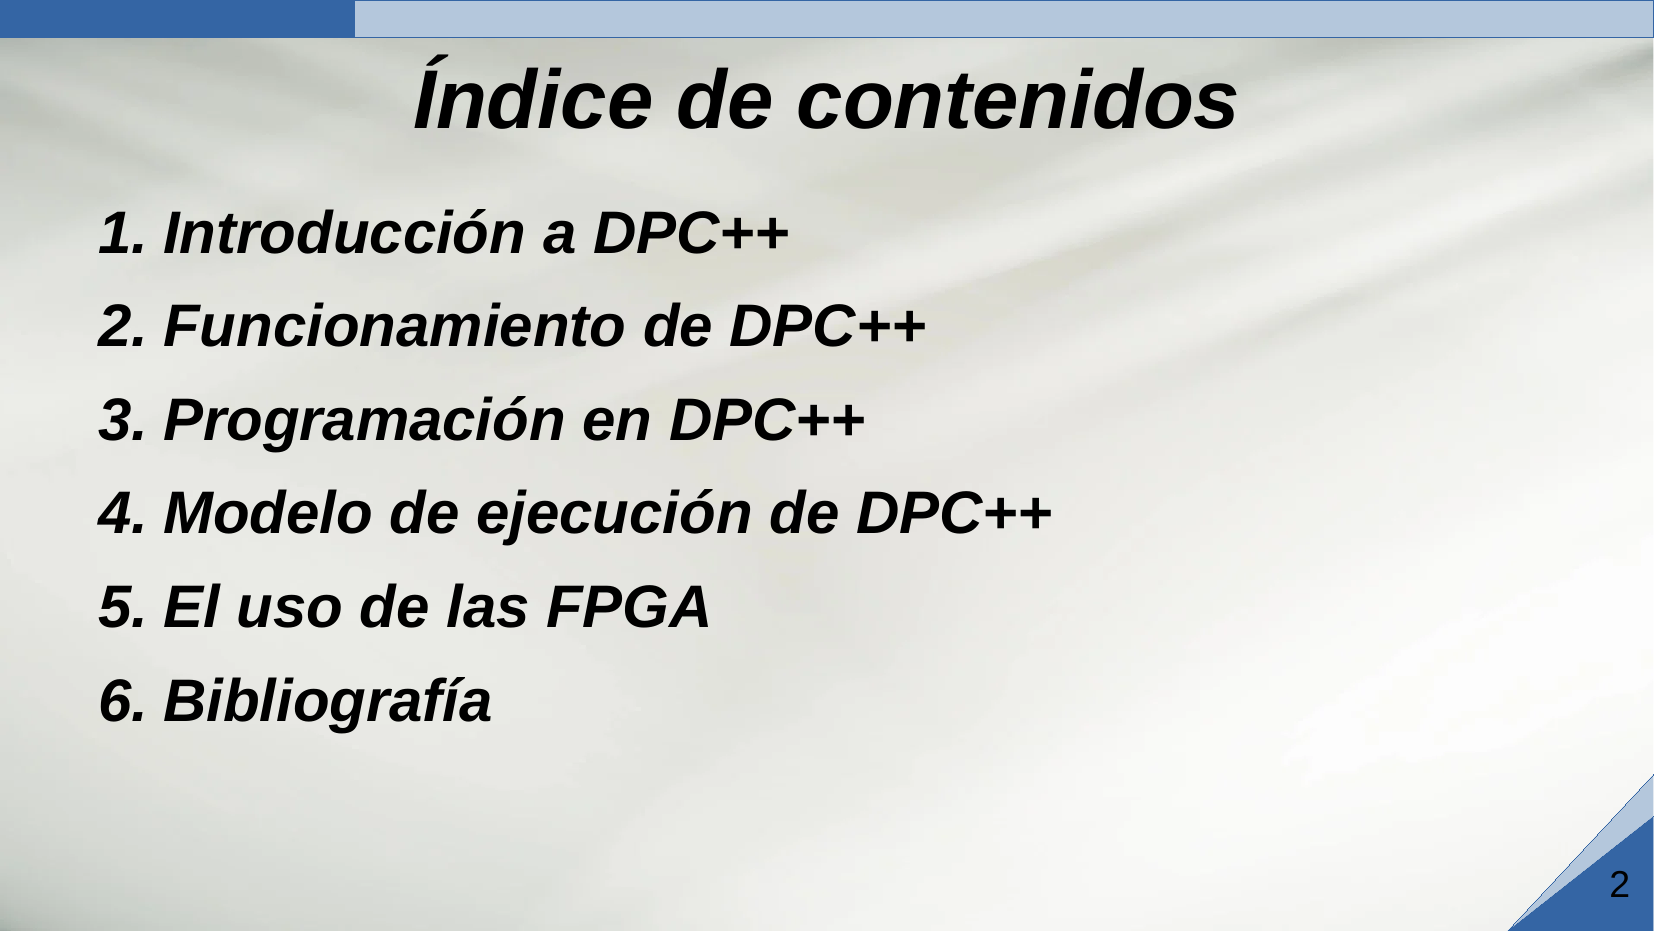

Índice de contenidos
# Introducción a DPC++
 Funcionamiento de DPC++
 Programación en DPC++
 Modelo de ejecución de DPC++
 El uso de las FPGA
 Bibliografía
2